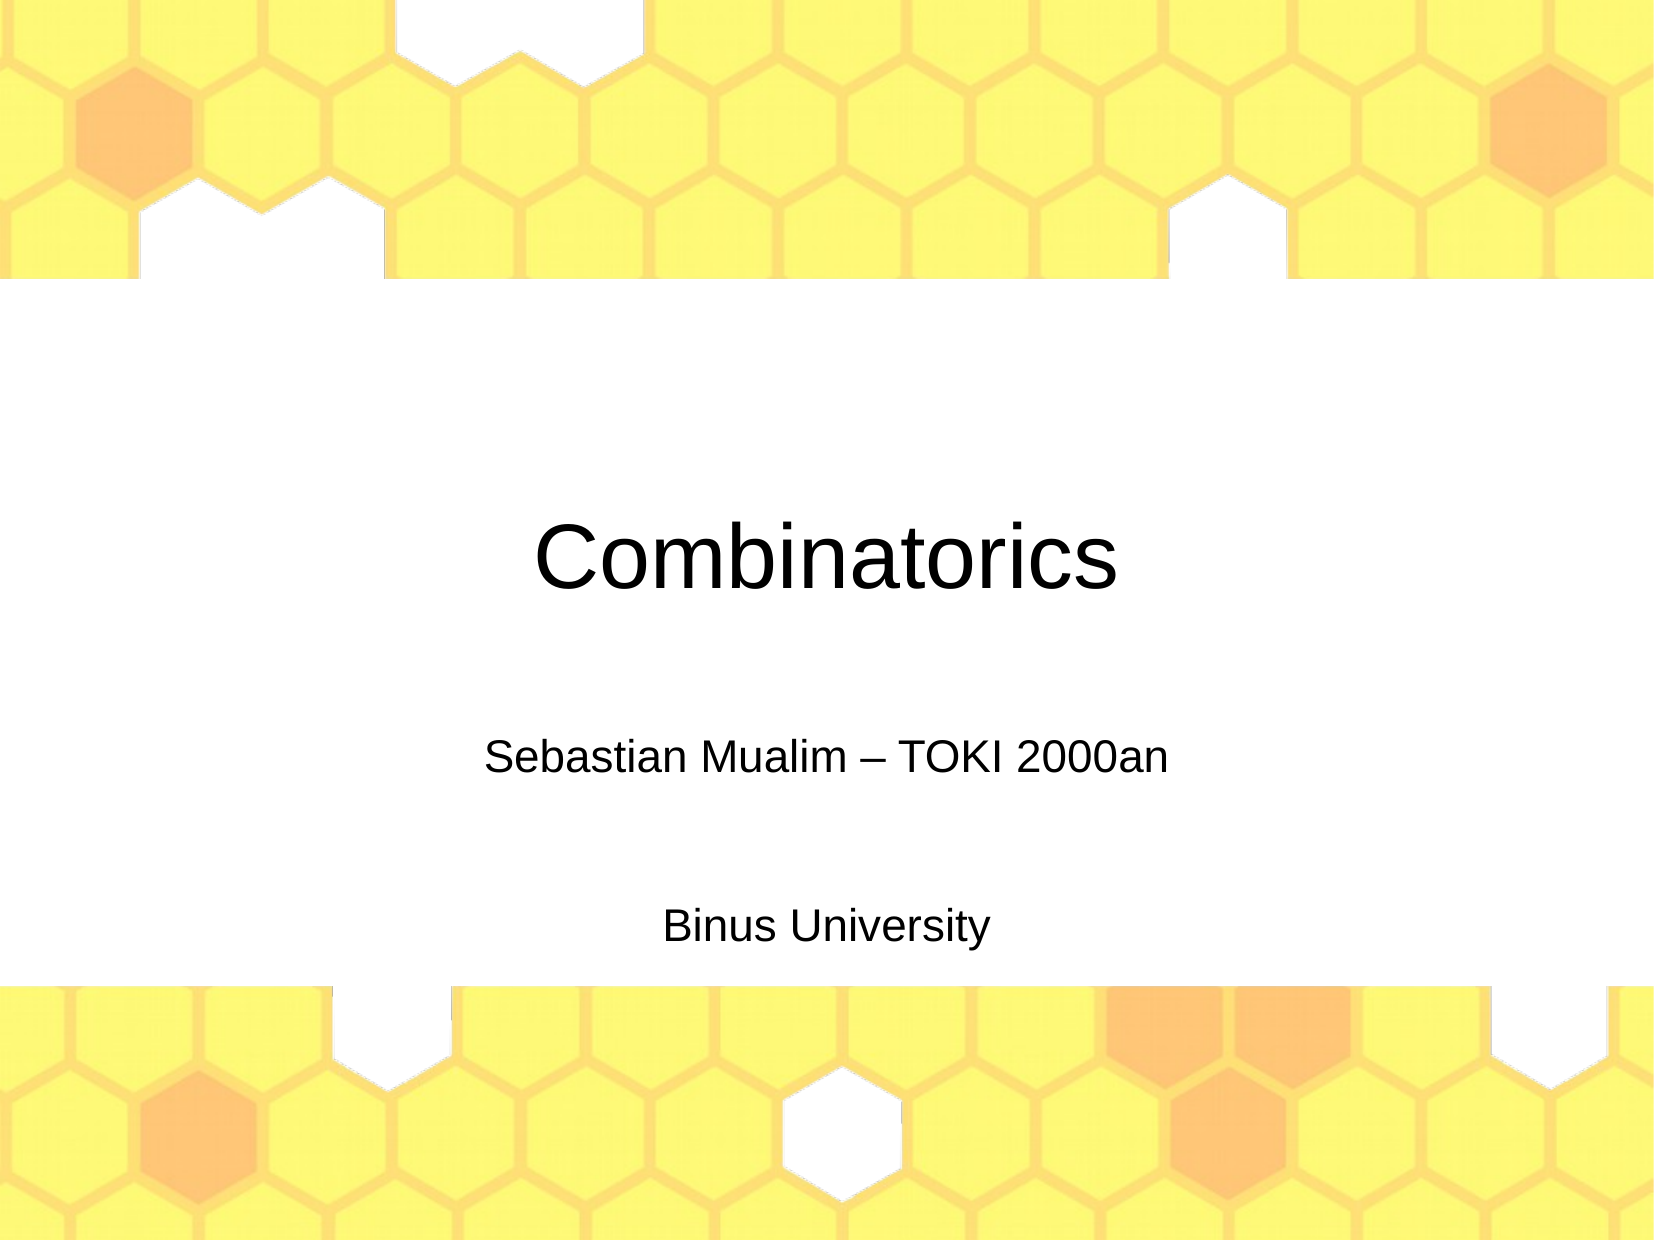

# Combinatorics
Sebastian Mualim – TOKI 2000an
Binus University